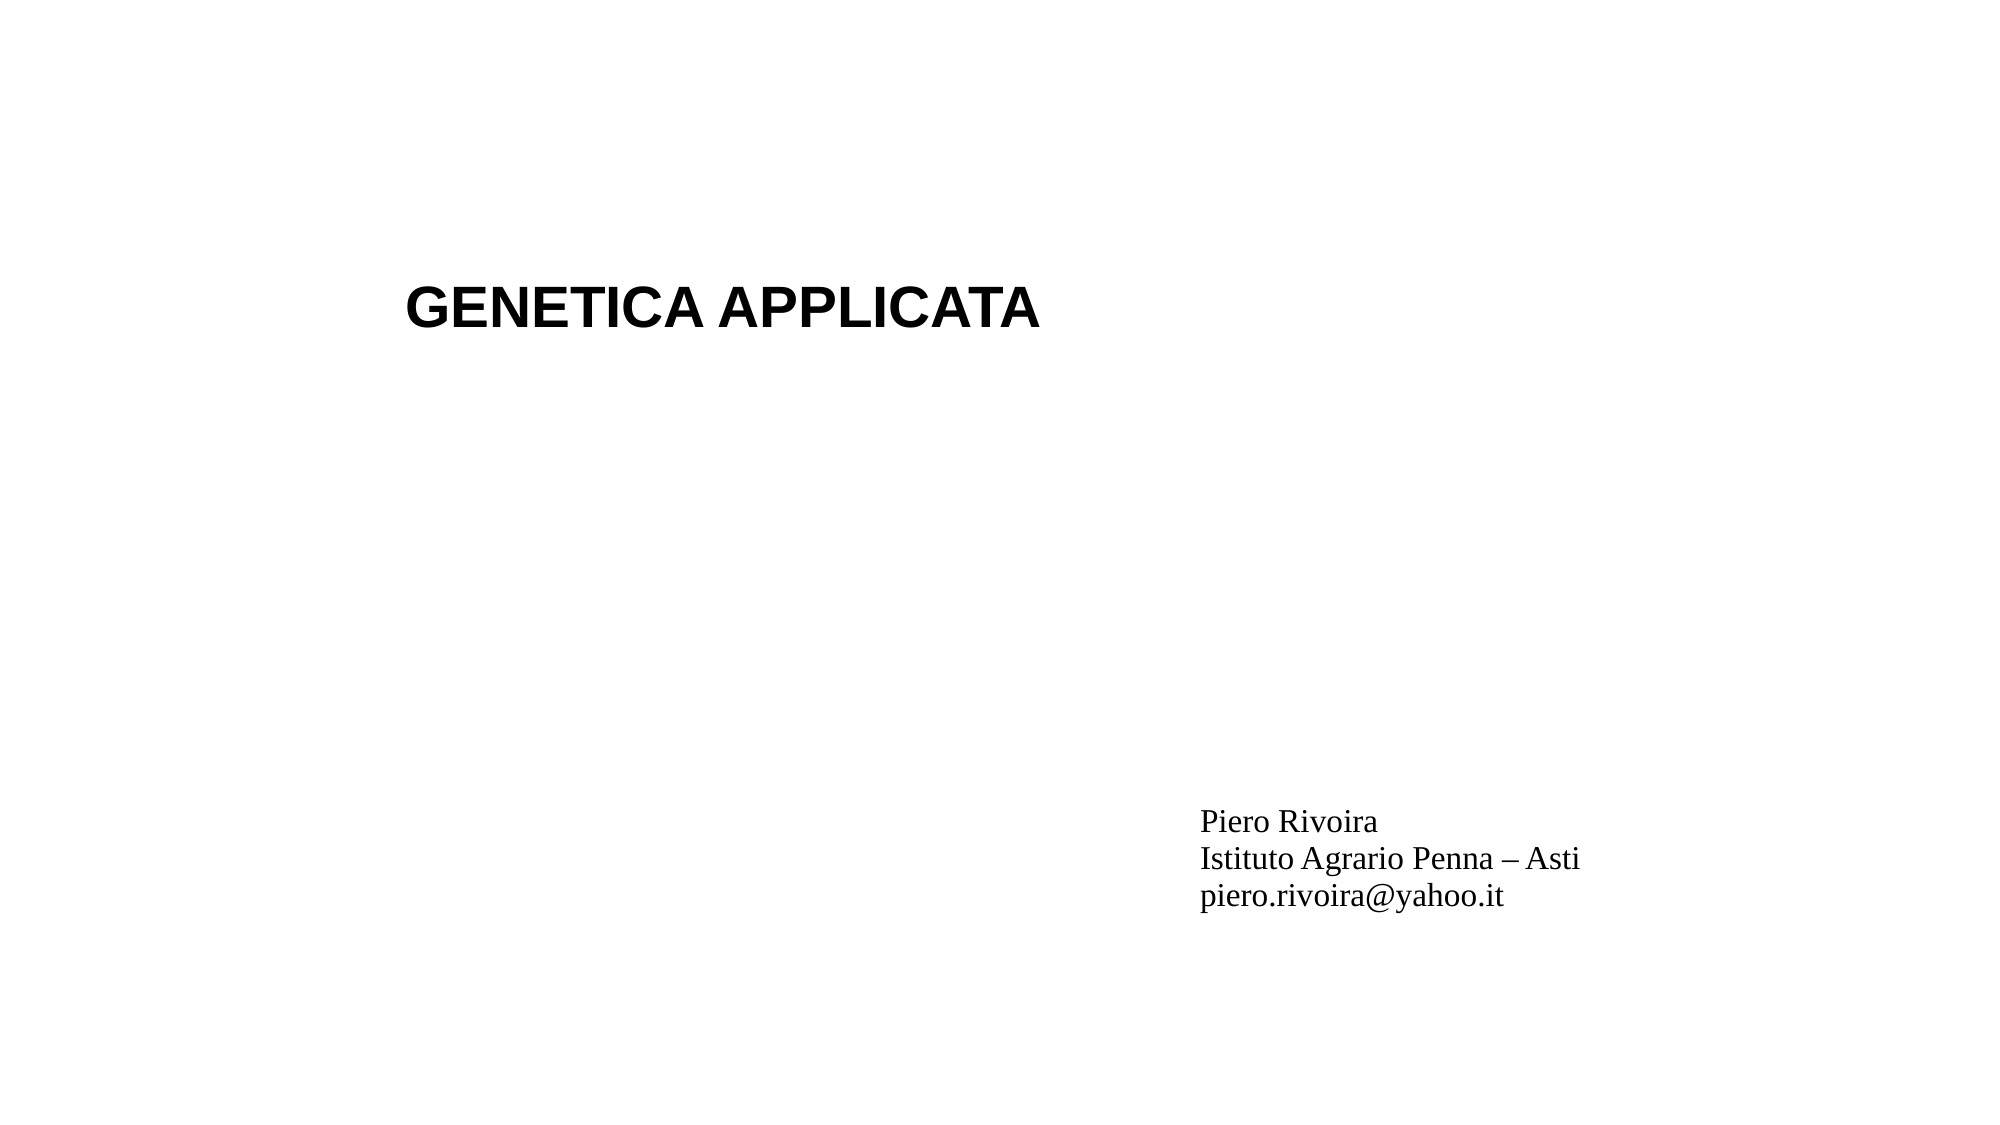

GENETICA APPLICATA
Piero Rivoira
Istituto Agrario Penna – Asti
piero.rivoira@yahoo.it